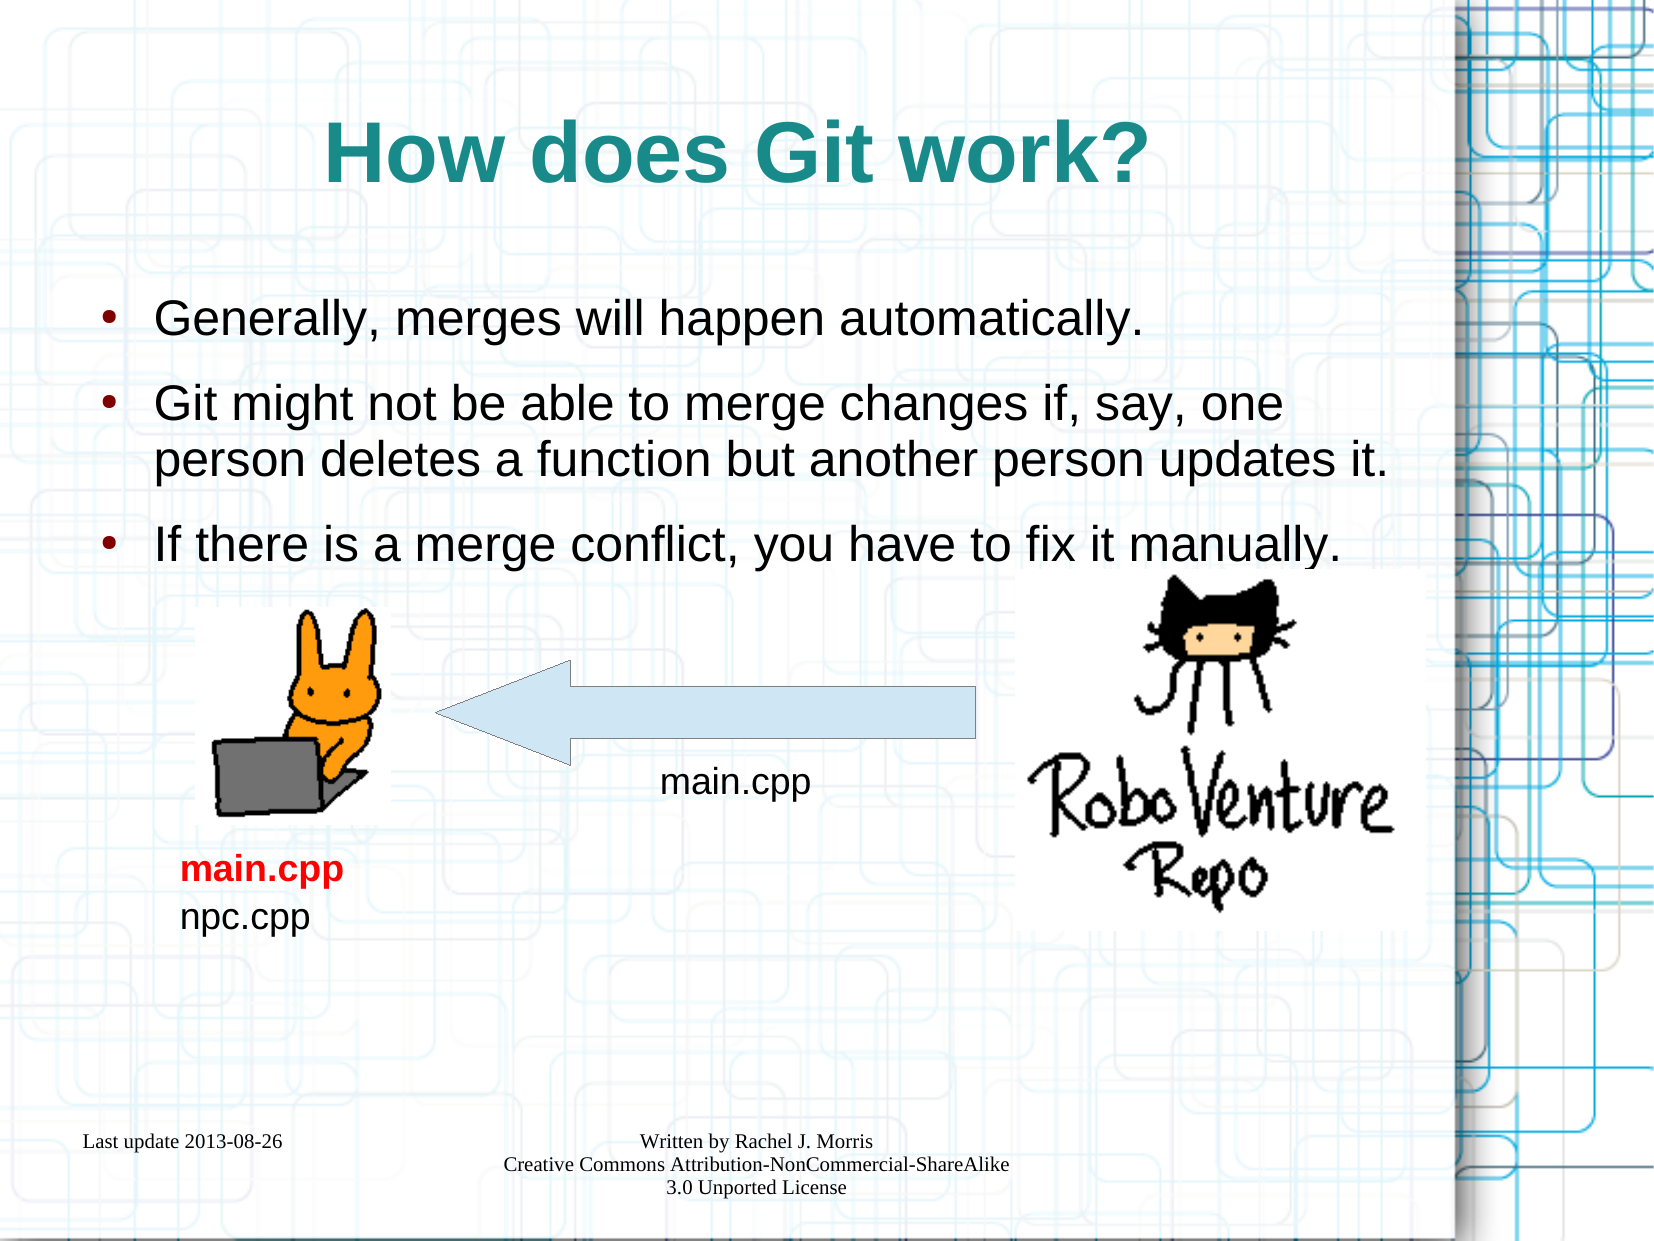

# How does Git work?
Generally, merges will happen automatically.
Git might not be able to merge changes if, say, one person deletes a function but another person updates it.
If there is a merge conflict, you have to fix it manually.
main.cpp
main.cpp
npc.cpp